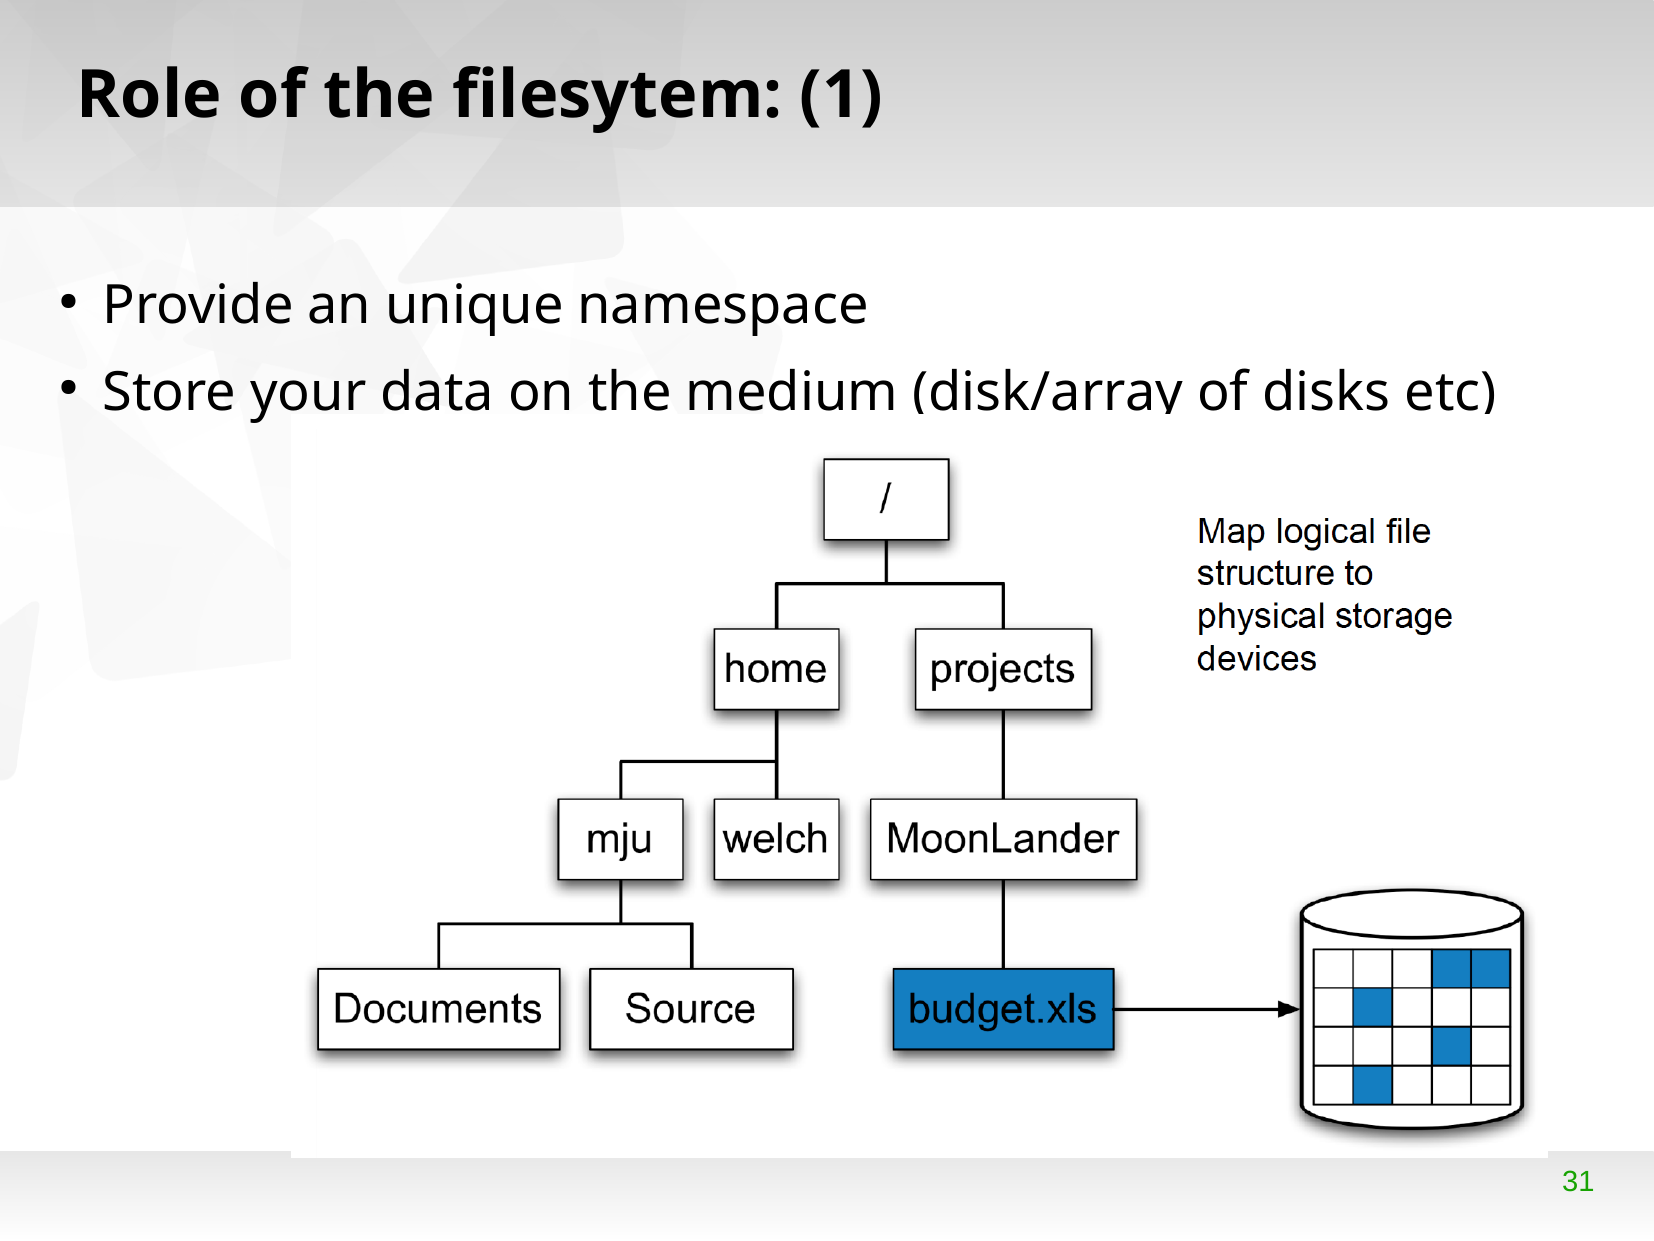

# Role of the filesytem: (1)
Provide an unique namespace
Store your data on the medium (disk/array of disks etc)
31